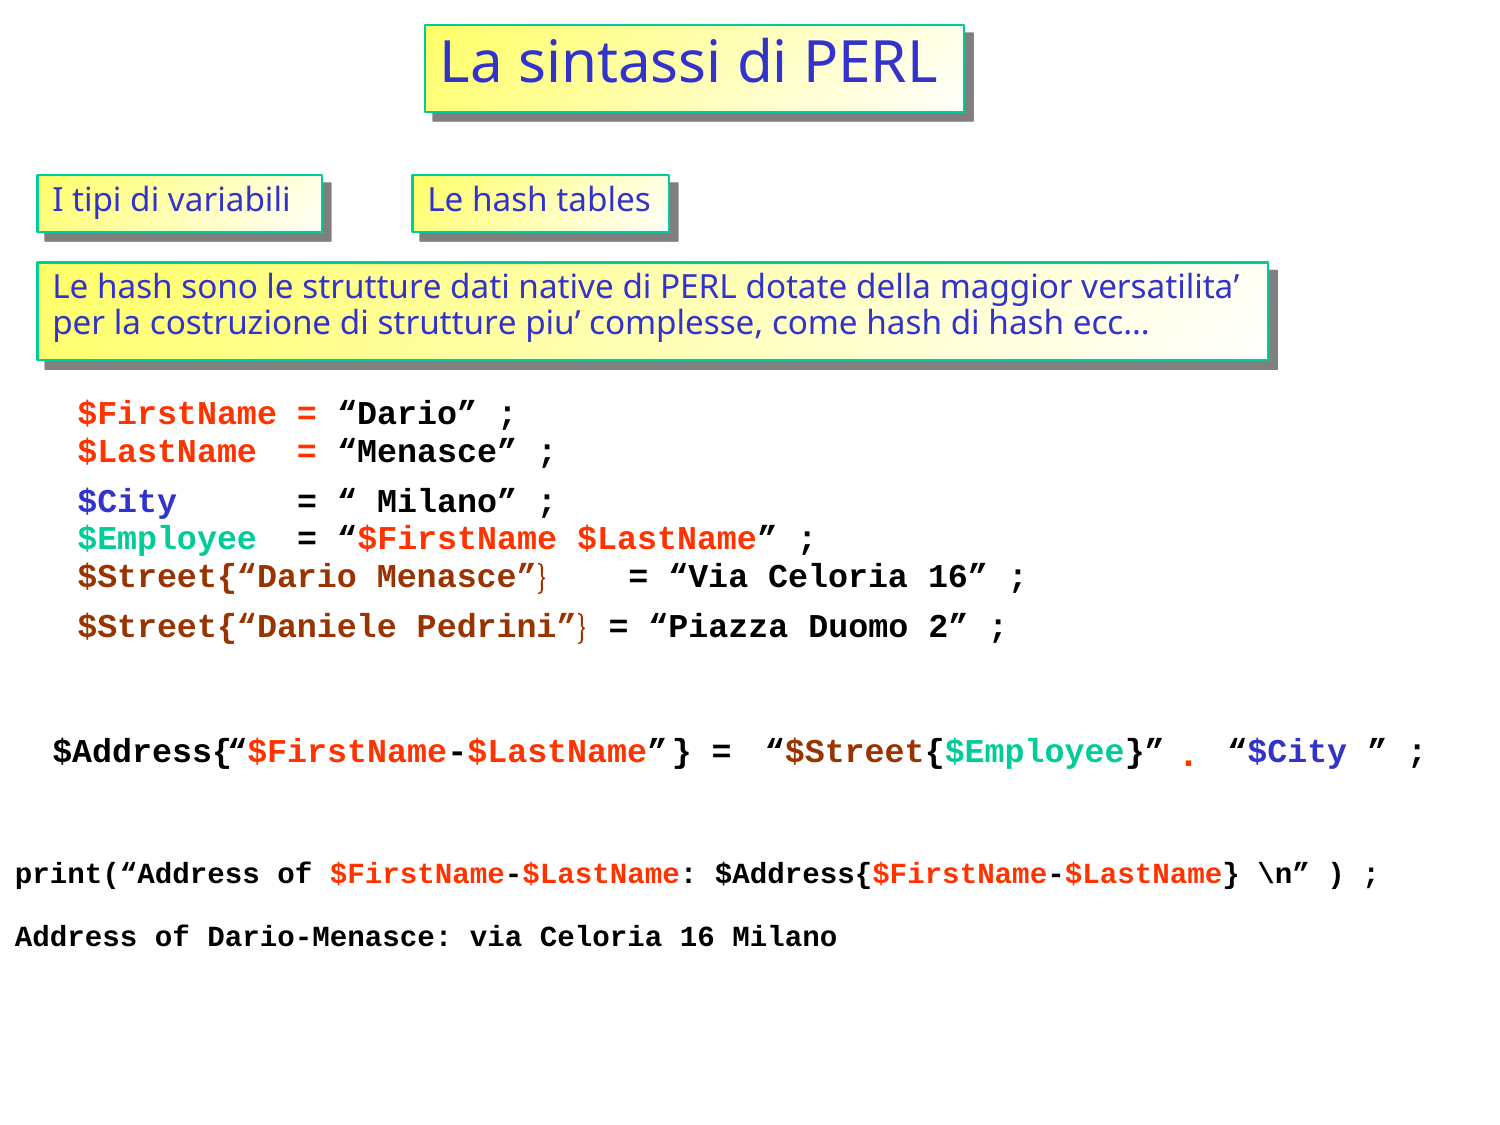

La sintassi di PERL
I tipi di variabili
Le hash tables
Le hash sono le strutture dati native di PERL dotate della maggior versatilita’
per la costruzione di strutture piu’ complesse, come hash di hash ecc…
$FirstName = “Dario” ;
$LastName = “Menasce” ;
$City = “ Milano” ;
$Employee = “$FirstName $LastName” ;
$Street{“Dario Menasce” = “Via Celoria 16” ;
$Street{“Daniele Pedrini” = “Piazza Duomo 2” ;
$Address{ } =
“$FirstName-$LastName”
“$Street{$Employee}”
.
“$City ” ;
print(“Address of $FirstName-$LastName: $Address{$FirstName-$LastName} \n” ) ;
Address of Dario-Menasce: via Celoria 16 Milano